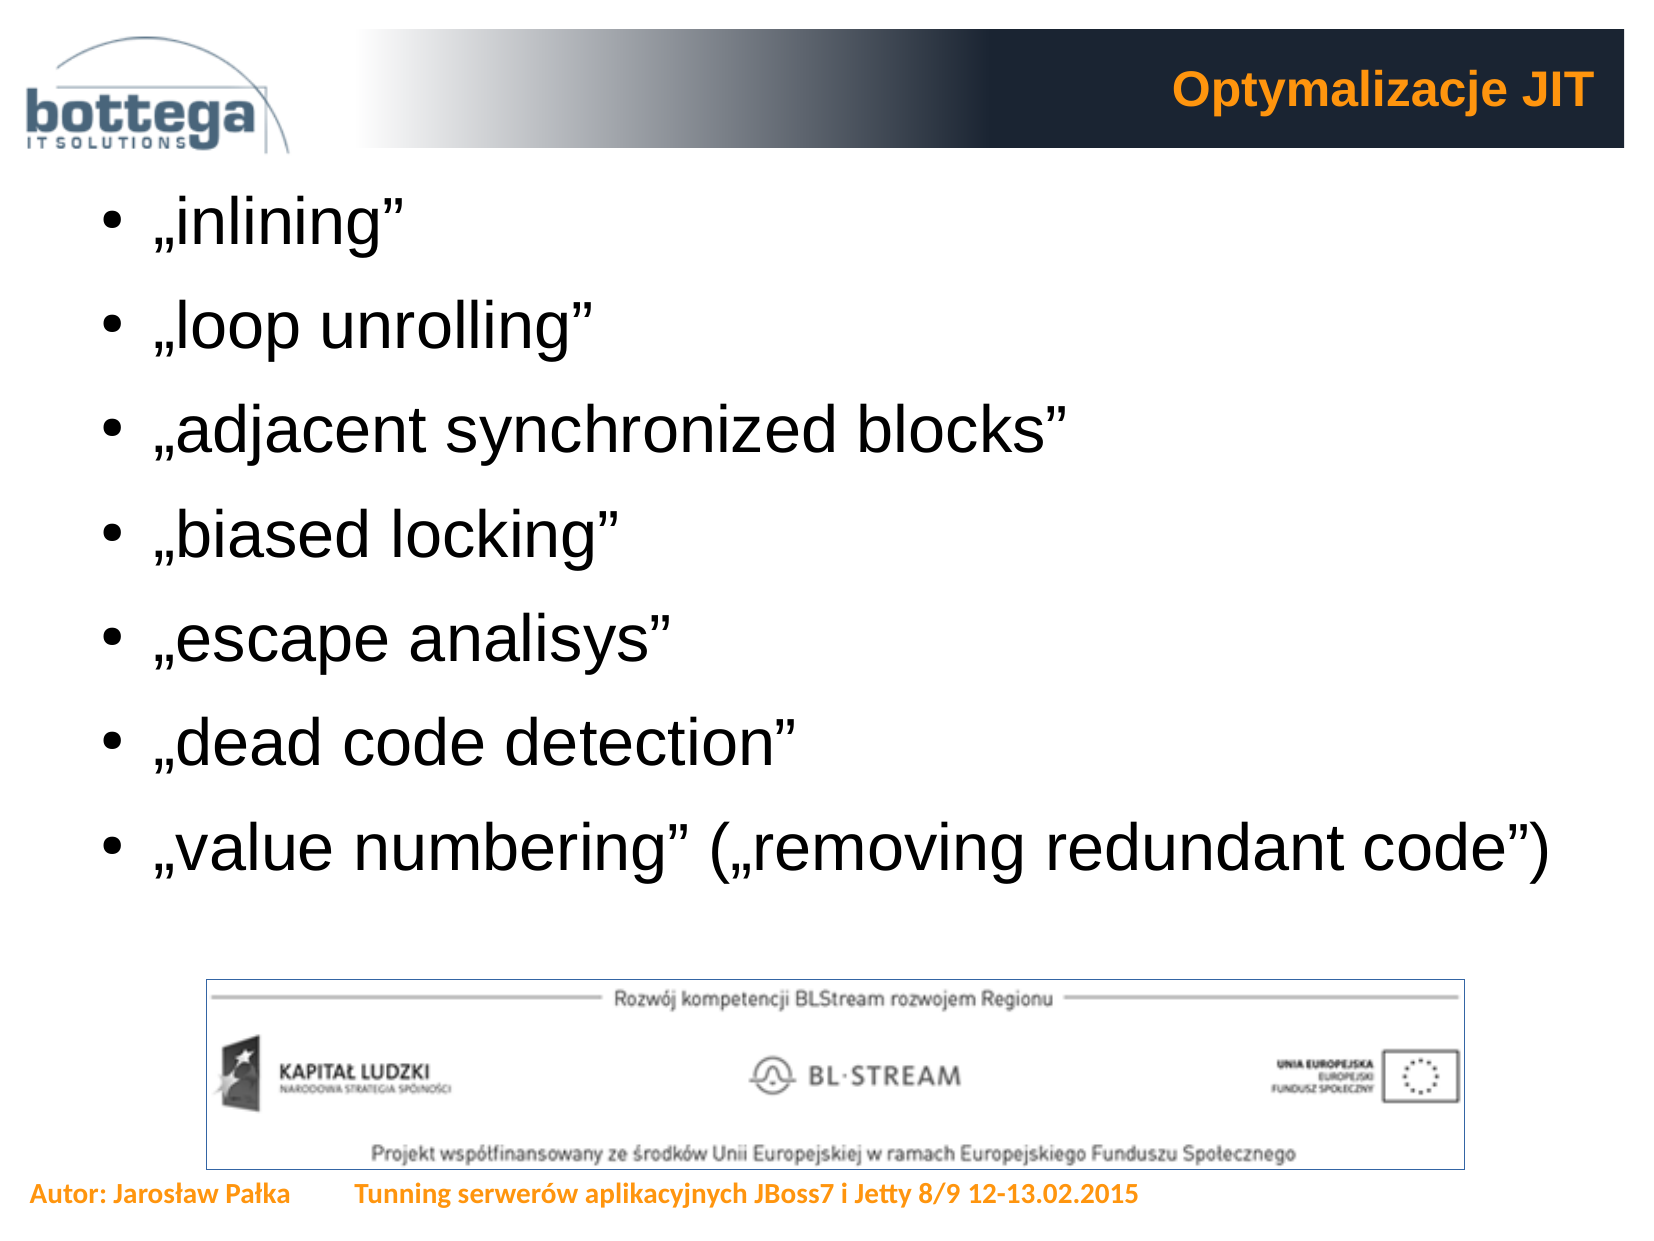

# Optymalizacje JIT
„inlining”
„loop unrolling”
„adjacent synchronized blocks”
„biased locking”
„escape analisys”
„dead code detection”
„value numbering” („removing redundant code”)